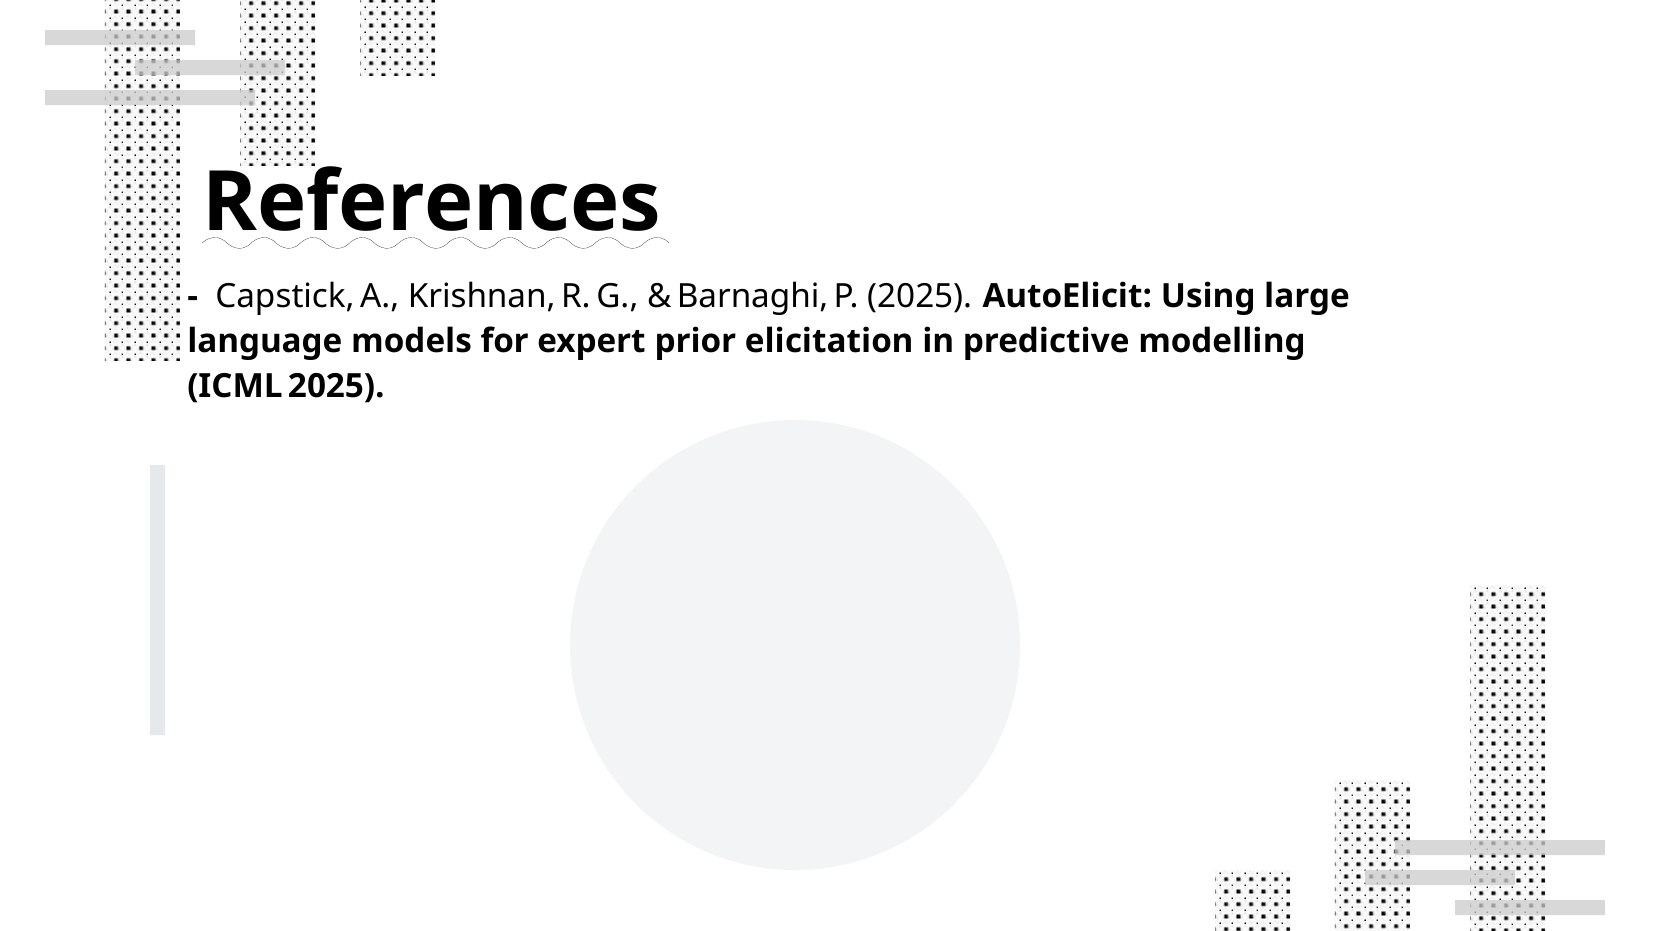

References
- Capstick, A., Krishnan, R. G., & Barnaghi, P. (2025). AutoElicit: Using large language models for expert prior elicitation in predictive modelling (ICML 2025).